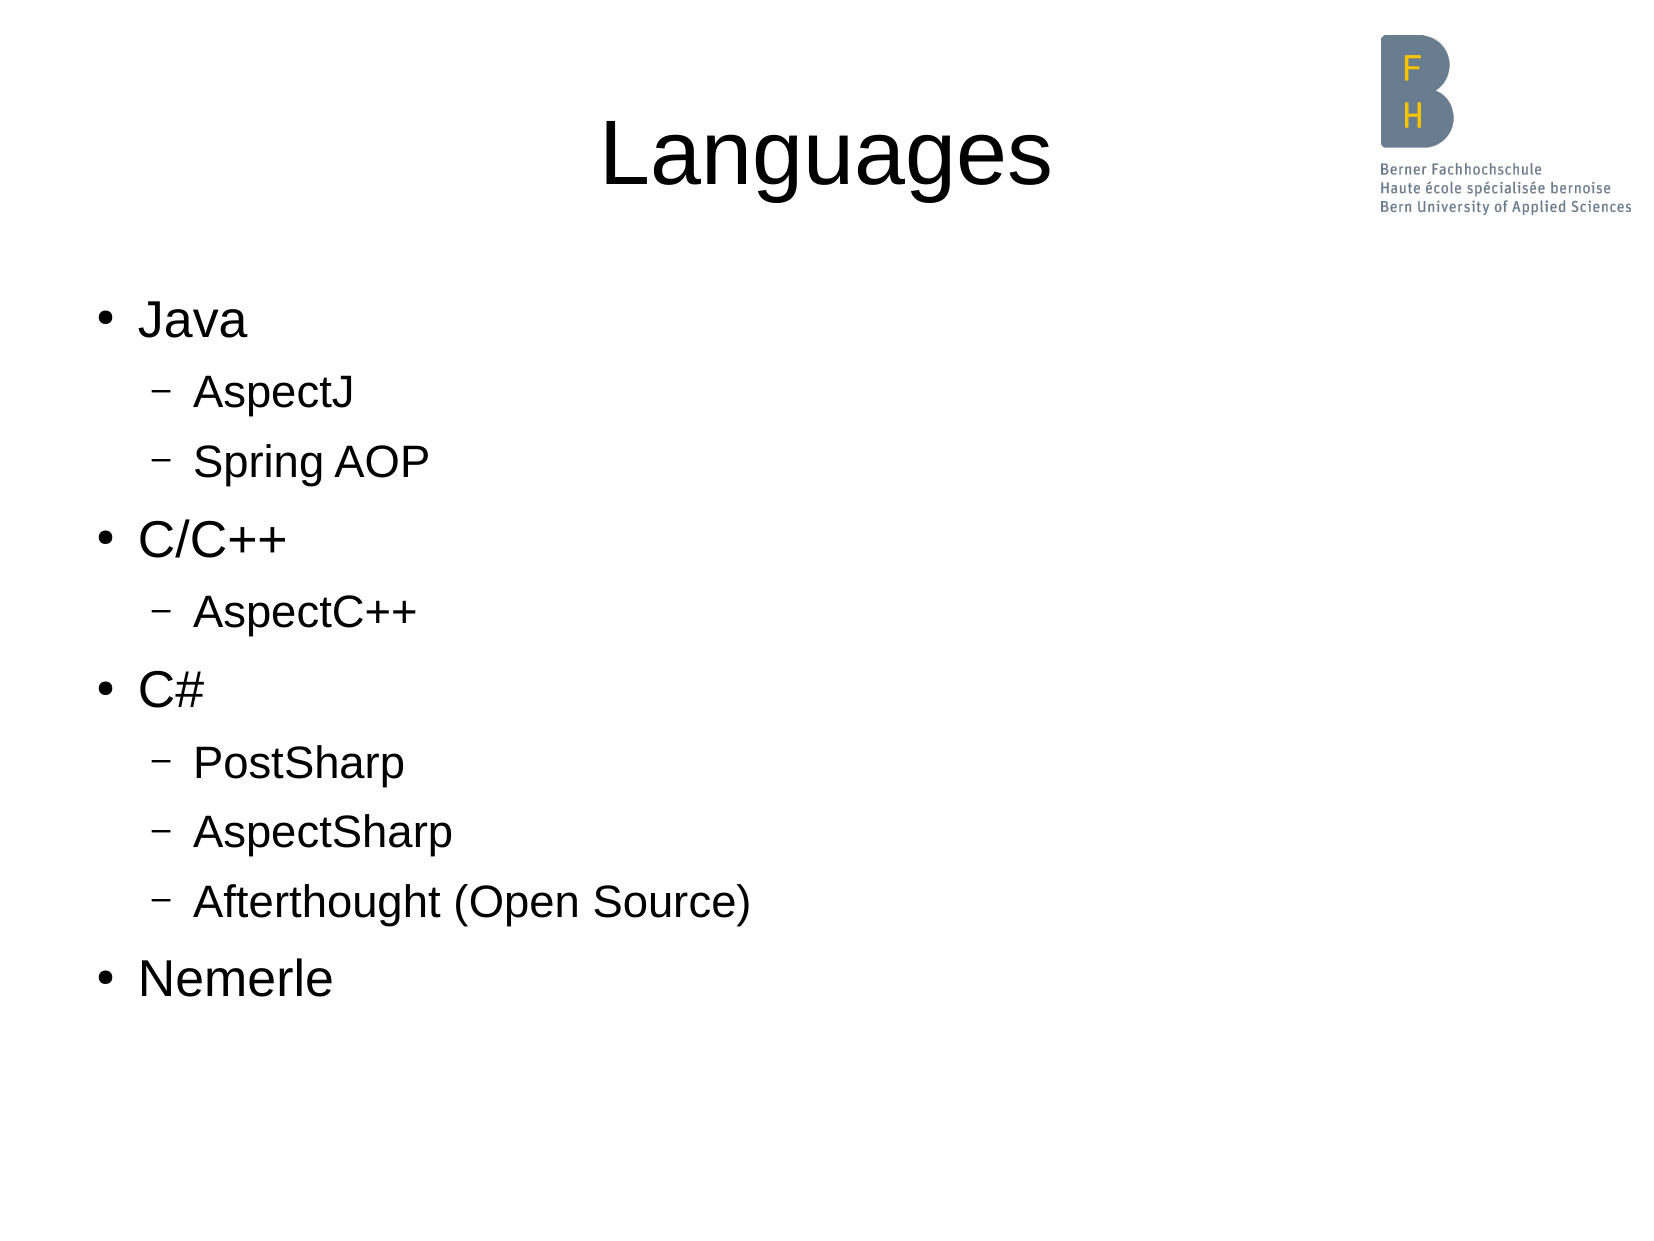

# Languages
Java
AspectJ
Spring AOP
C/C++
AspectC++
C#
PostSharp
AspectSharp
Afterthought (Open Source)
Nemerle